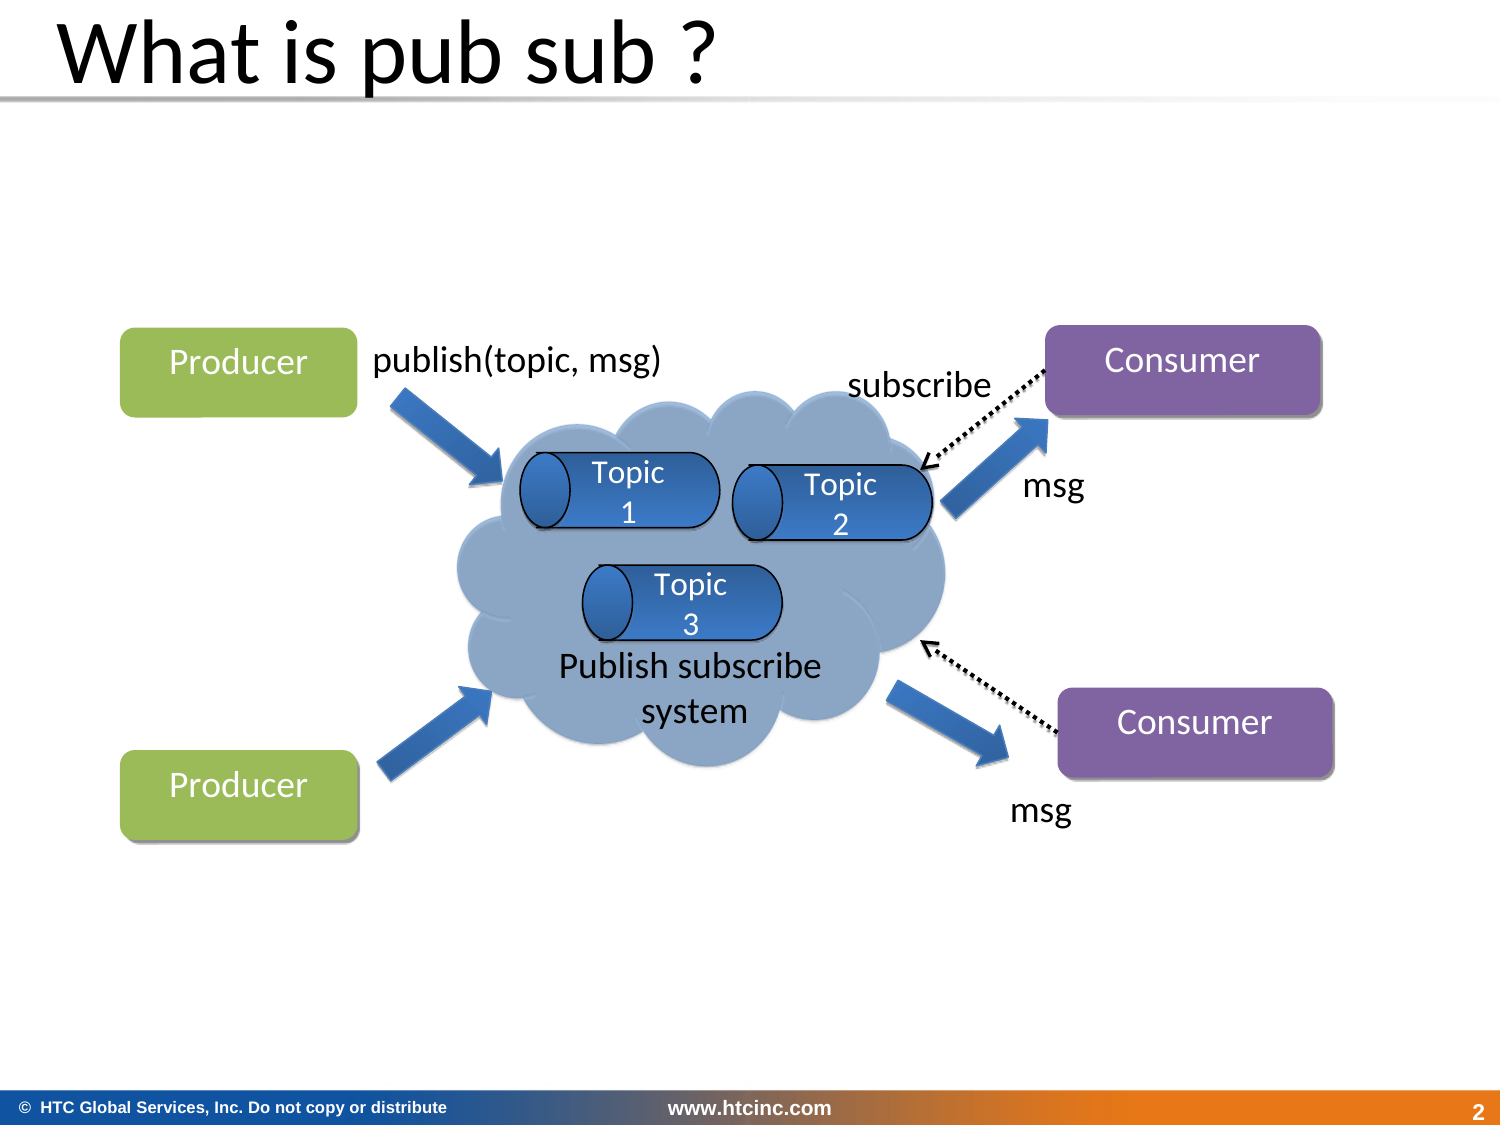

What is pub sub ?
Consumer
Producer
publish(topic, msg)
subscribe
Topic 1
msg
Topic 2
Topic 3
Publish subscribe
system
Consumer
Producer
msg